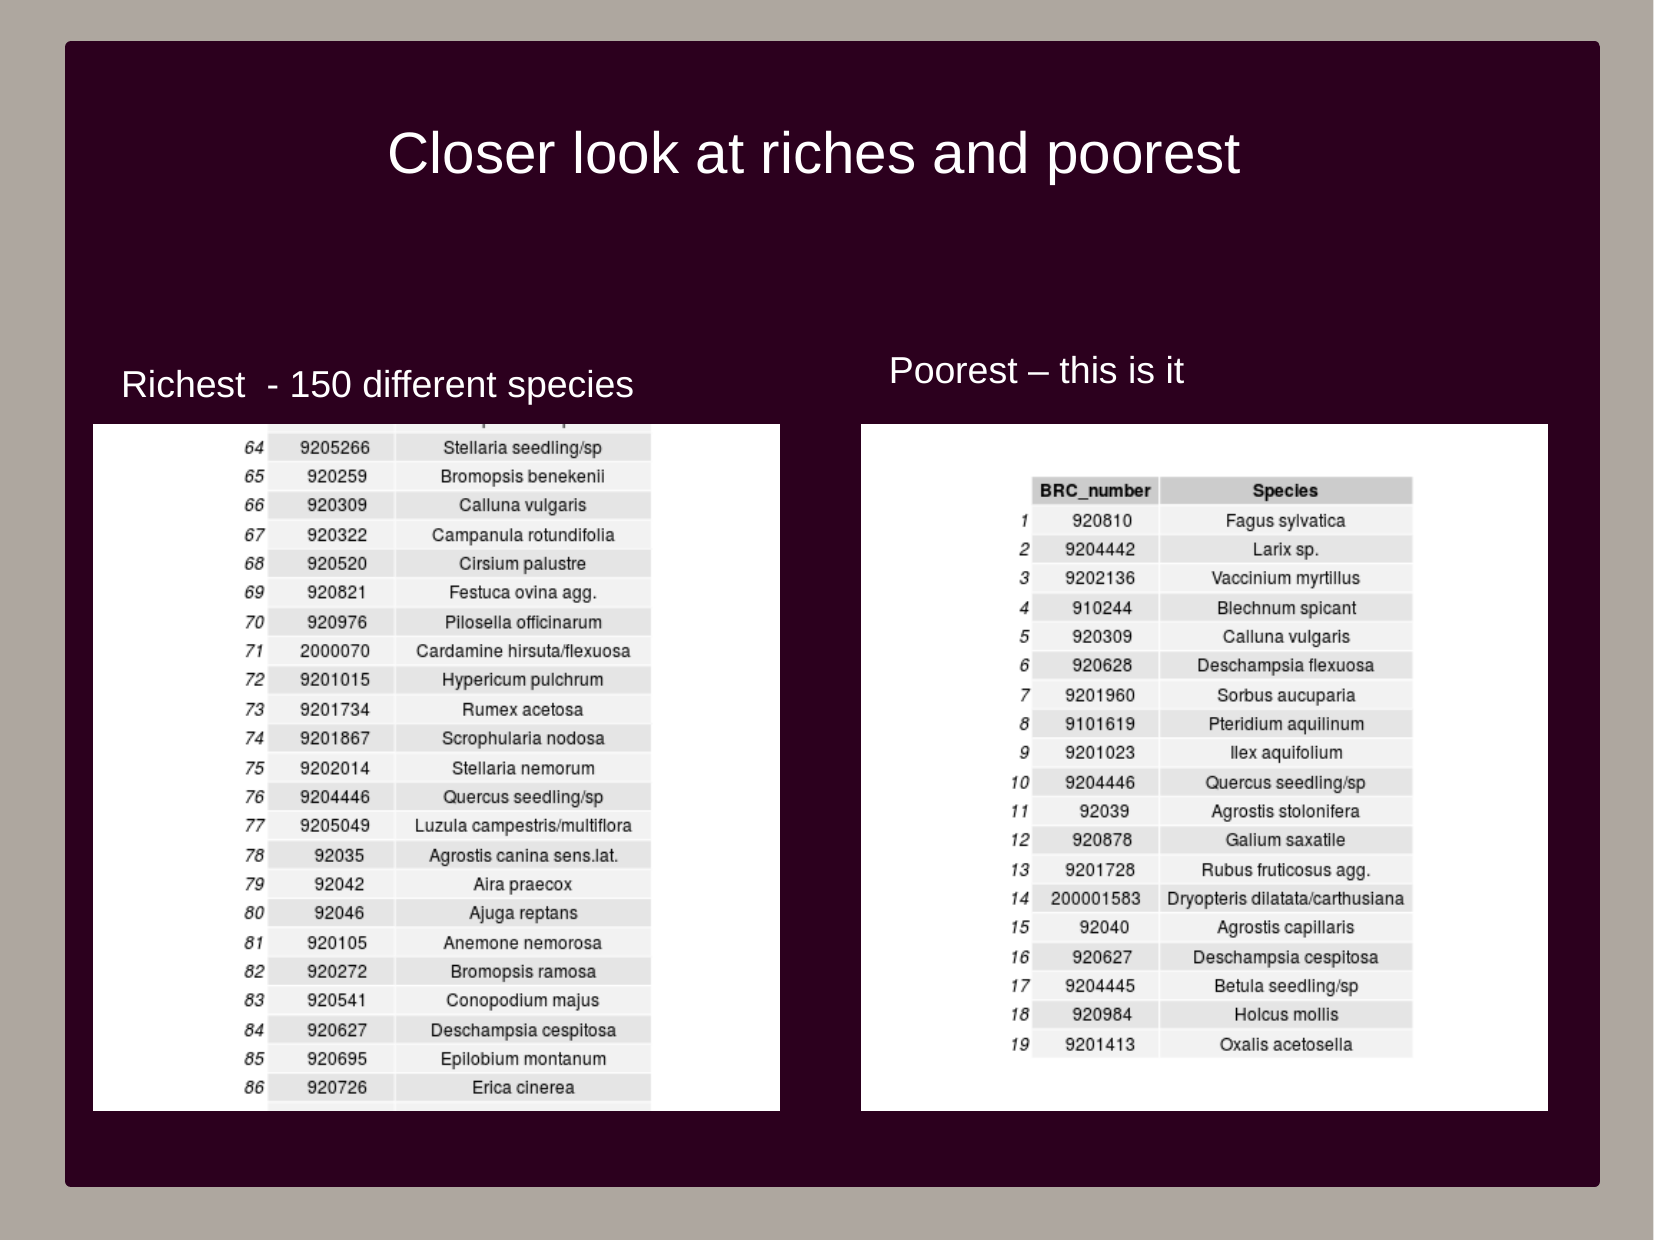

# Closer look at riches and poorest
Poorest – this is it
Richest - 150 different species